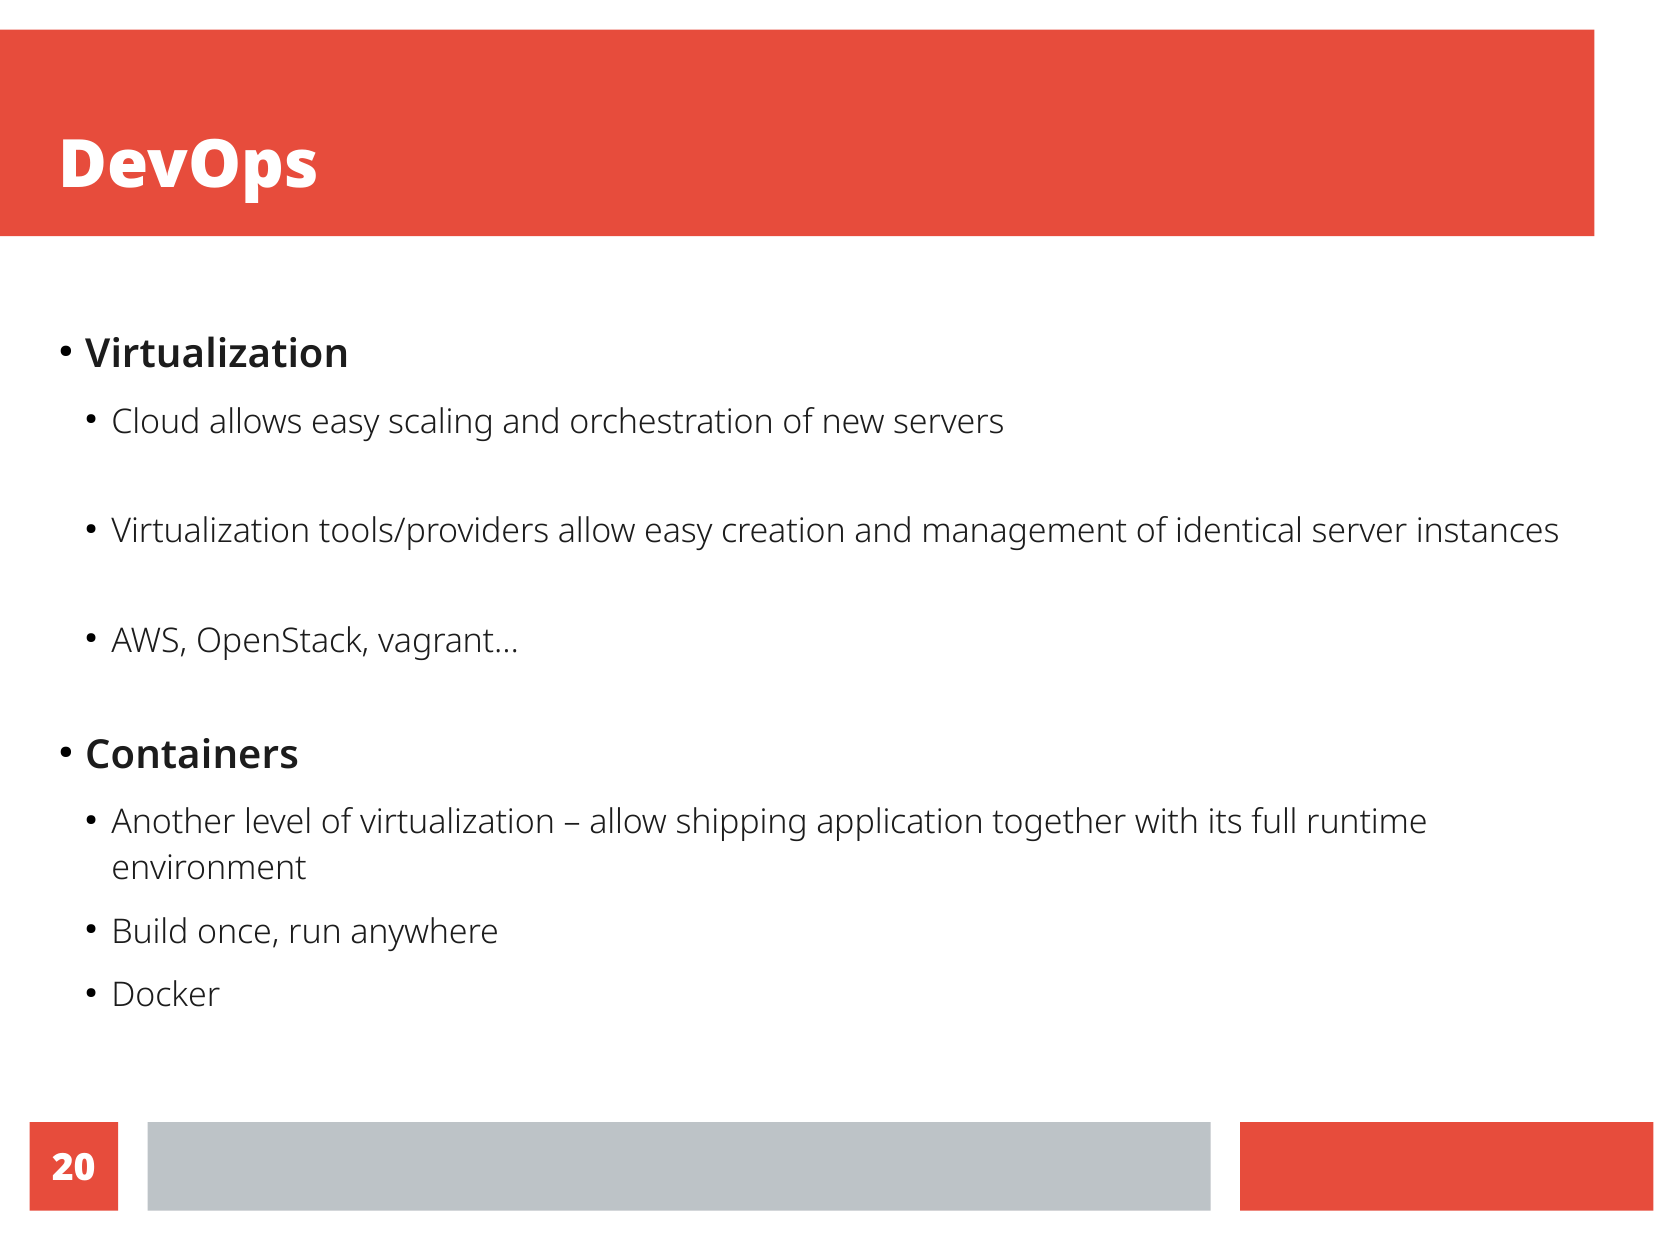

# DevOps
Virtualization
Cloud allows easy scaling and orchestration of new servers
Virtualization tools/providers allow easy creation and management of identical server instances
AWS, OpenStack, vagrant…
Containers
Another level of virtualization – allow shipping application together with its full runtime environment
Build once, run anywhere
Docker
20